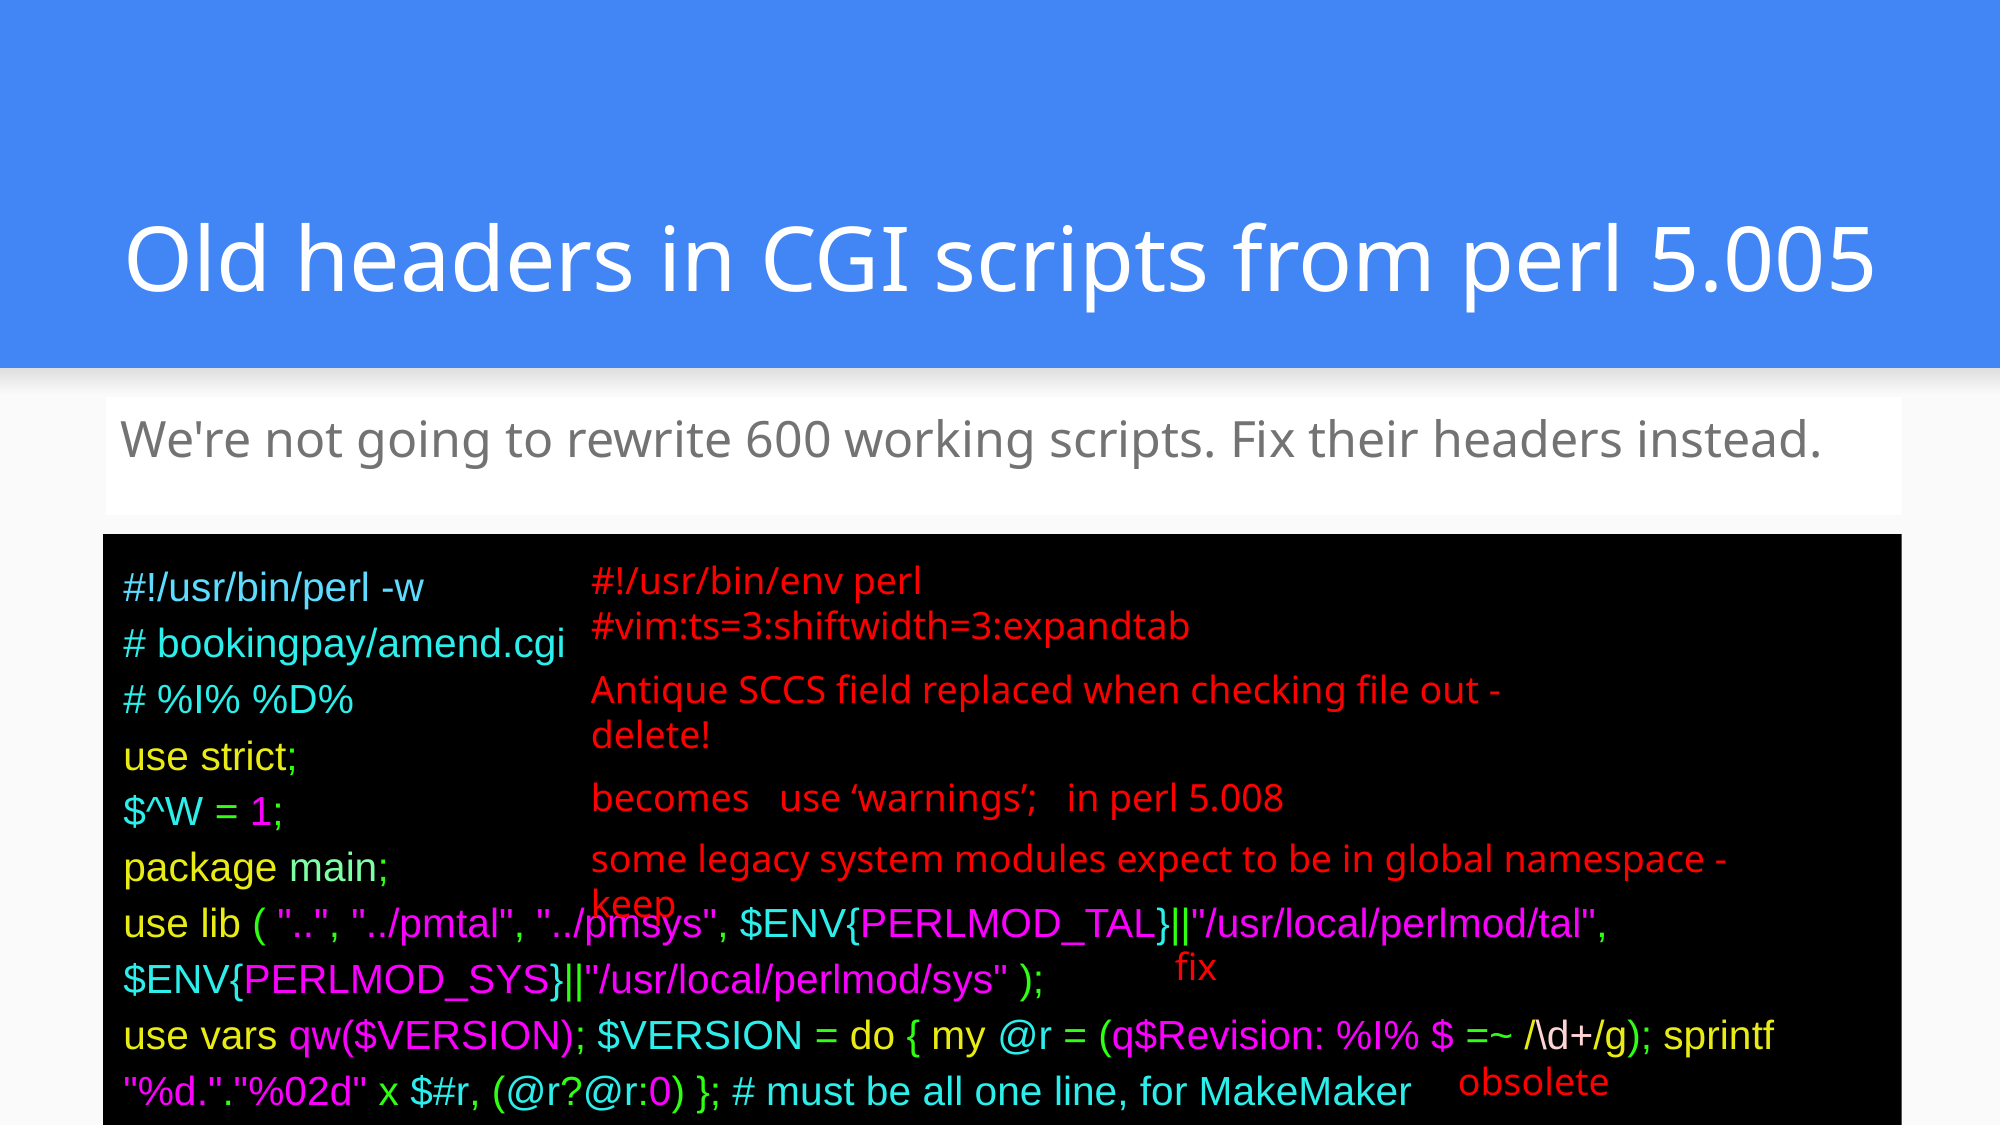

# Old headers in CGI scripts from perl 5.005
We're not going to rewrite 600 working scripts. Fix their headers instead.
#!/usr/bin/perl -w
# bookingpay/amend.cgi
# %I% %D%
use strict;
$^W = 1;
package main;
use lib ( "..", "../pmtal", "../pmsys", $ENV{PERLMOD_TAL}||"/usr/local/perlmod/tal", $ENV{PERLMOD_SYS}||"/usr/local/perlmod/sys" );
use vars qw($VERSION); $VERSION = do { my @r = (q$Revision: %I% $ =~ /\d+/g); sprintf "%d."."%02d" x $#r, (@r?@r:0) }; # must be all one line, for MakeMaker
#!/usr/bin/env perl
#vim:ts=3:shiftwidth=3:expandtab
Antique SCCS field replaced when checking file out - delete!
becomes use ‘warnings’; in perl 5.008
some legacy system modules expect to be in global namespace - keep
fix
obsolete